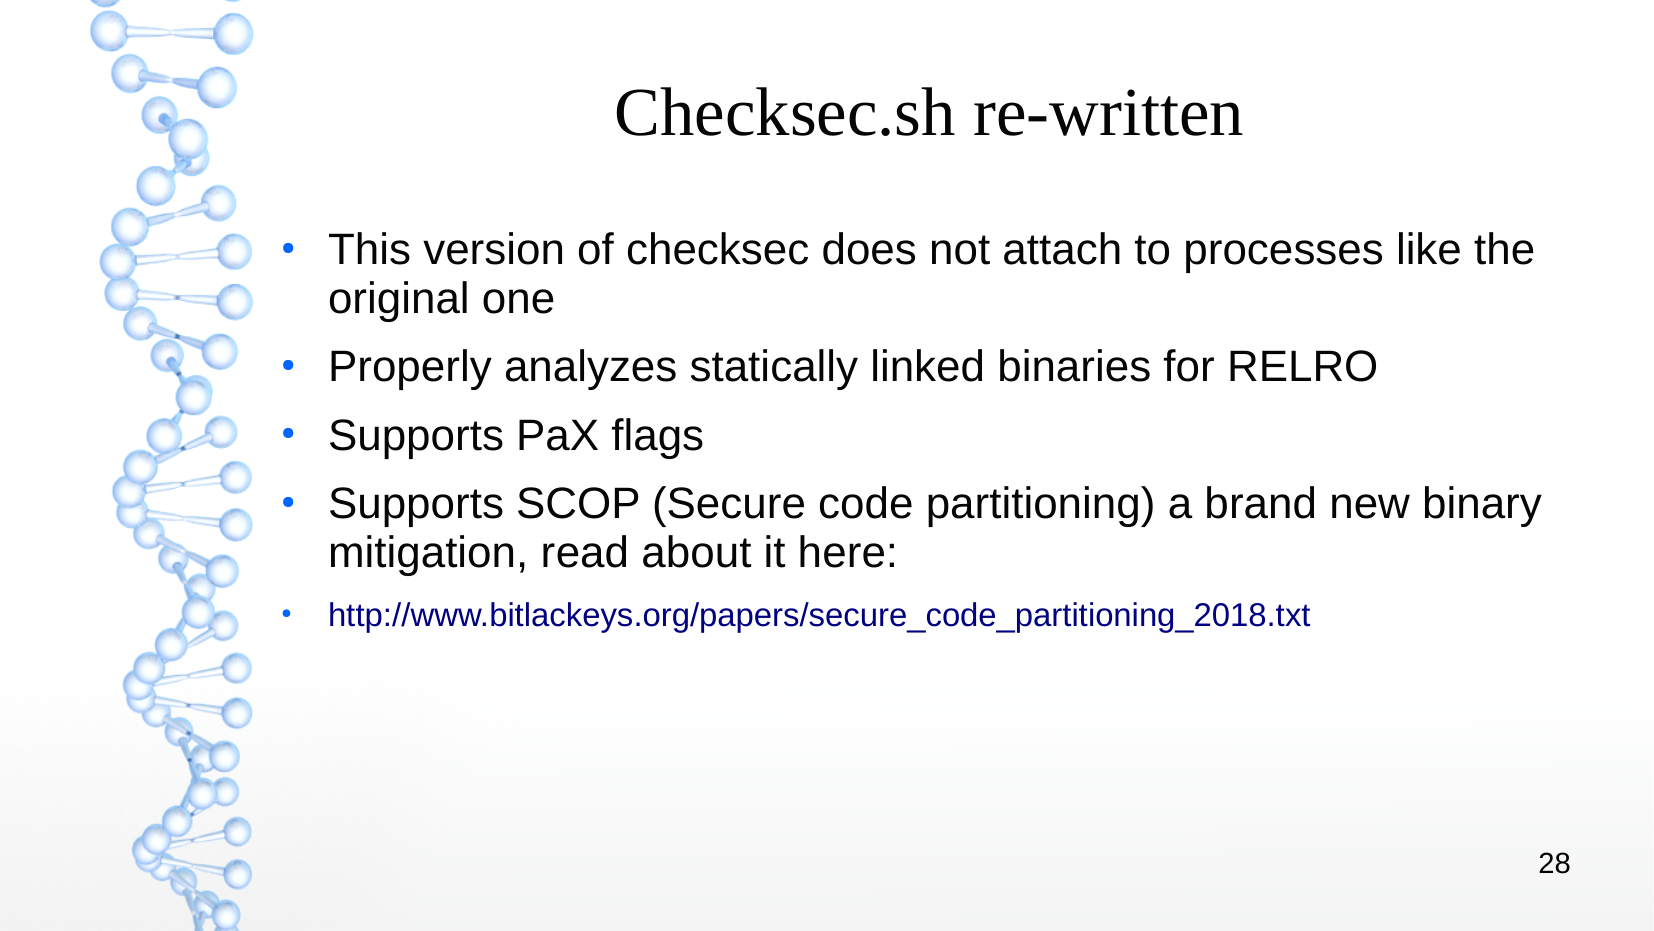

# Checksec.sh re-written
This version of checksec does not attach to processes like the original one
Properly analyzes statically linked binaries for RELRO
Supports PaX flags
Supports SCOP (Secure code partitioning) a brand new binary mitigation, read about it here:
http://www.bitlackeys.org/papers/secure_code_partitioning_2018.txt
28